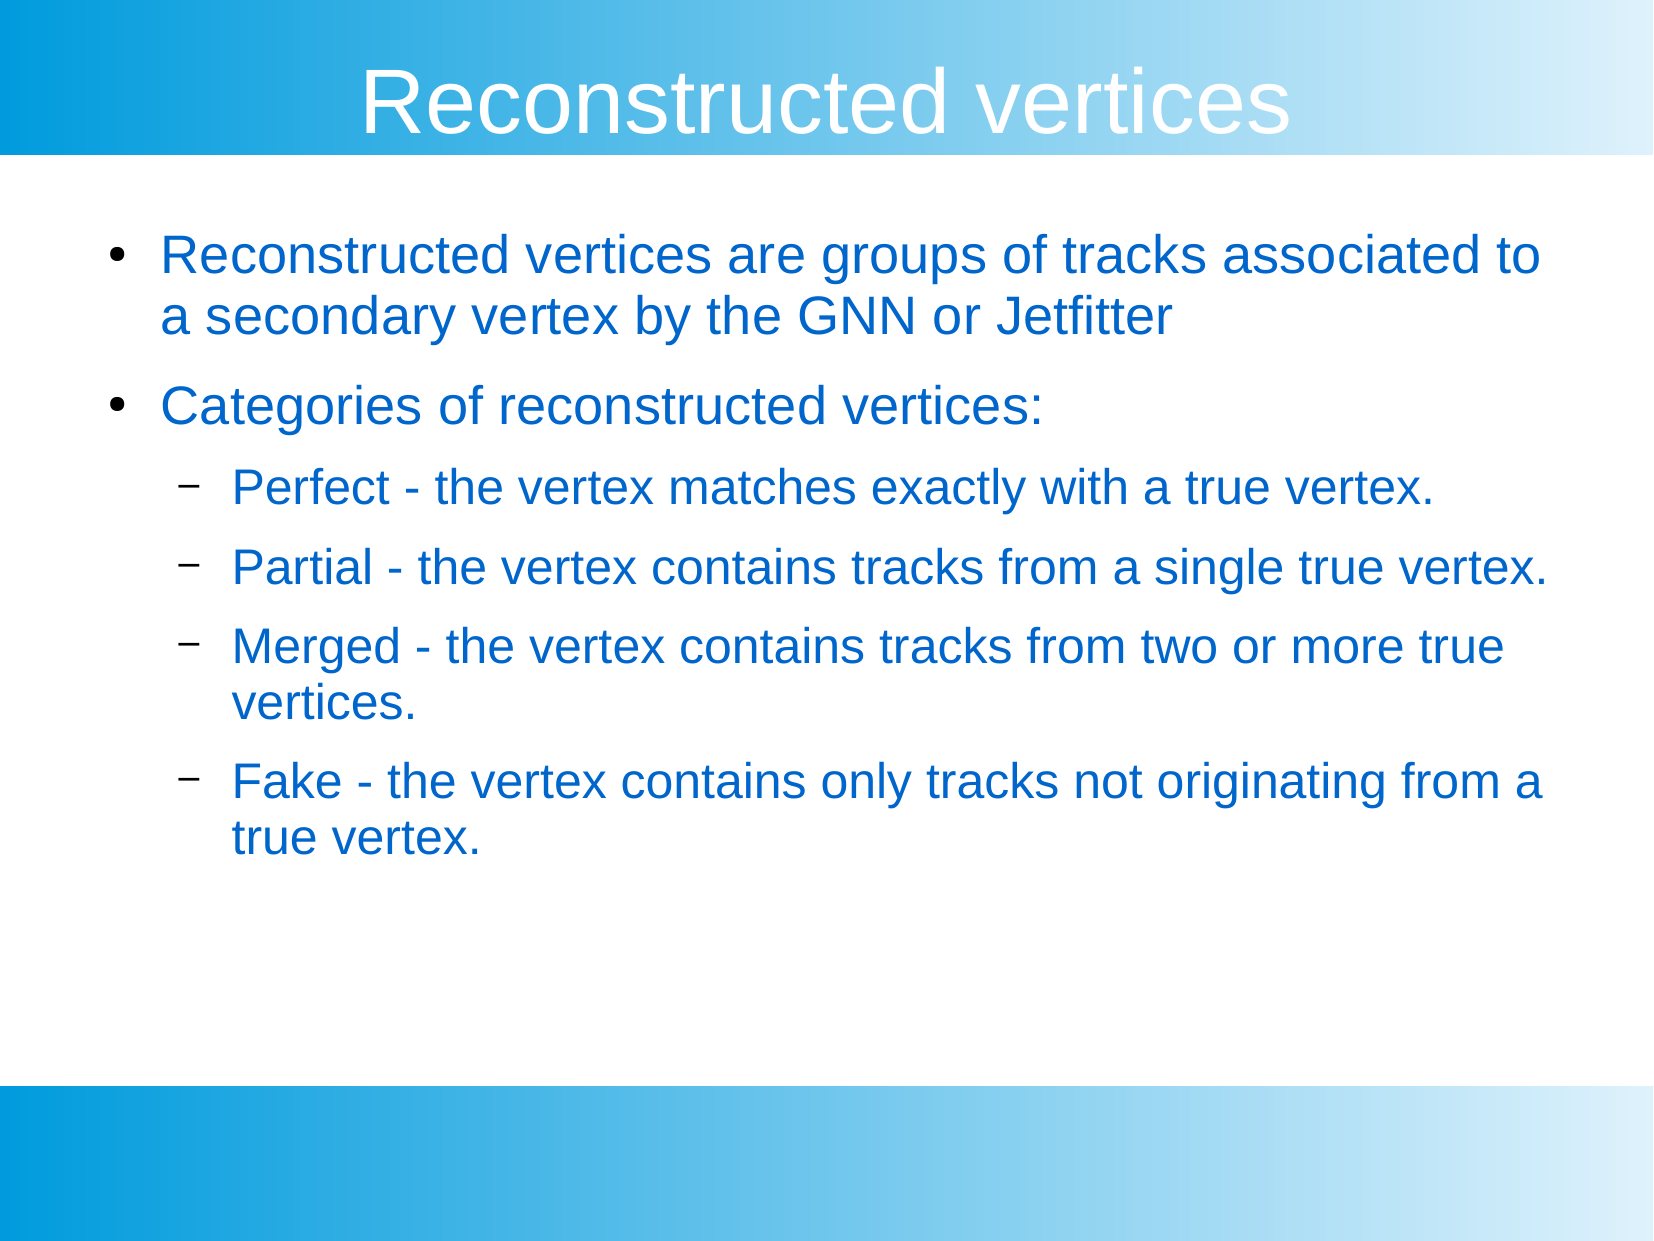

# Reconstructed vertices
Reconstructed vertices are groups of tracks associated to a secondary vertex by the GNN or Jetfitter
Categories of reconstructed vertices:
Perfect - the vertex matches exactly with a true vertex.
Partial - the vertex contains tracks from a single true vertex.
Merged - the vertex contains tracks from two or more true vertices.
Fake - the vertex contains only tracks not originating from a true vertex.